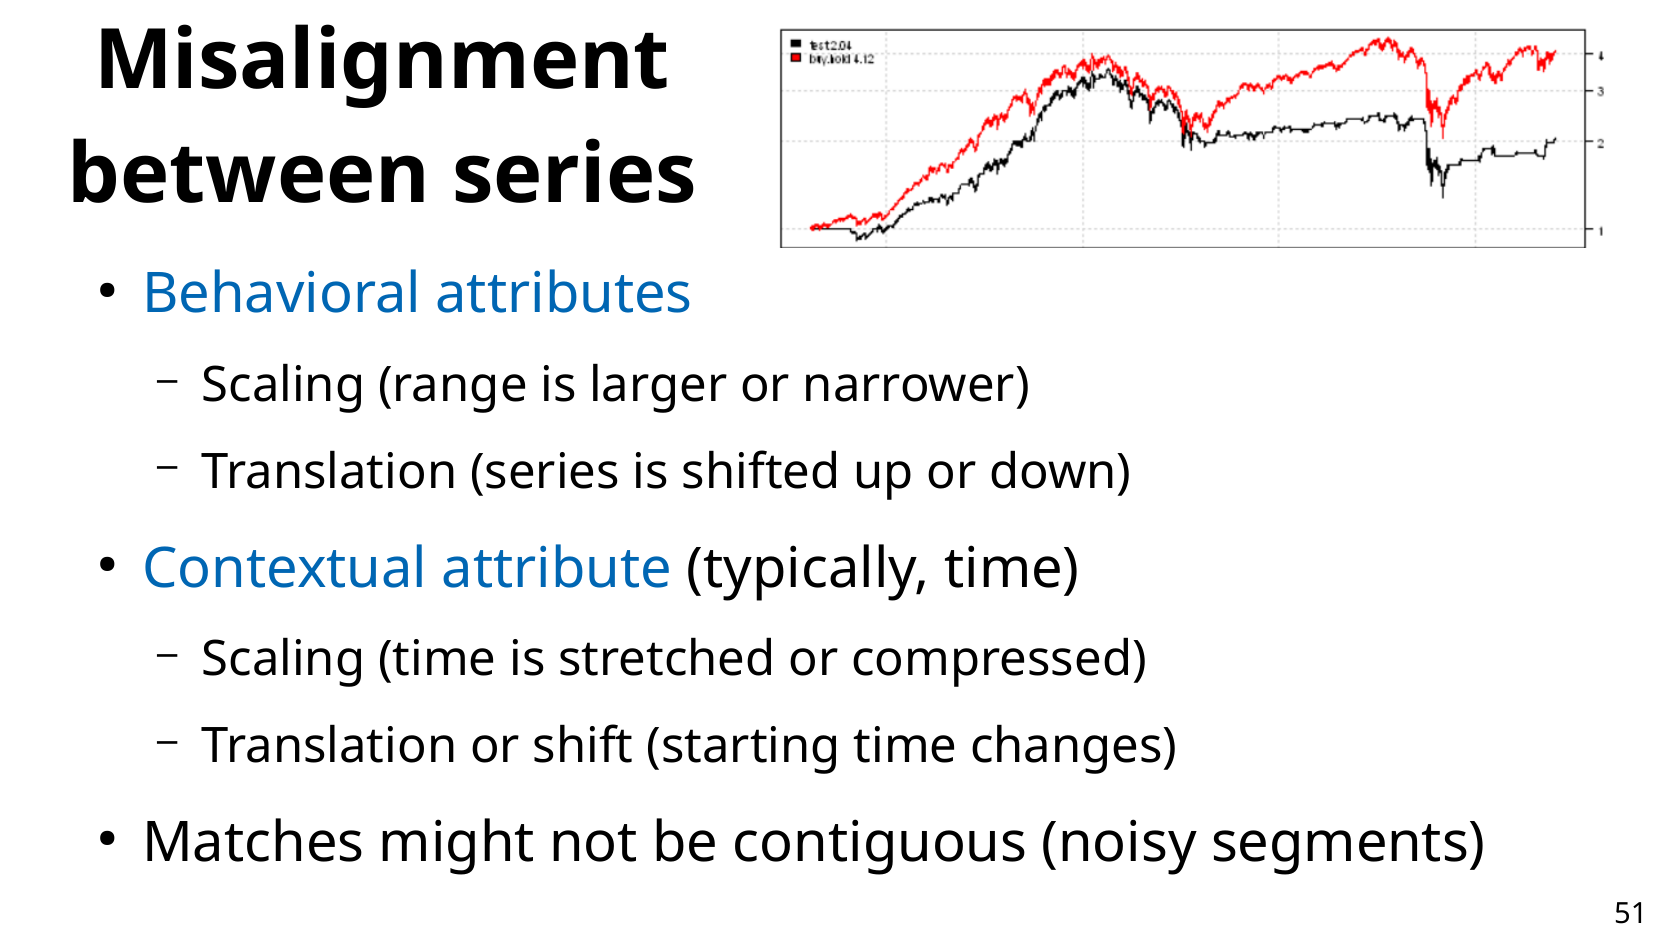

# Misalignment between series
Behavioral attributes
Scaling (range is larger or narrower)
Translation (series is shifted up or down)
Contextual attribute (typically, time)
Scaling (time is stretched or compressed)
Translation or shift (starting time changes)
Matches might not be contiguous (noisy segments)
51